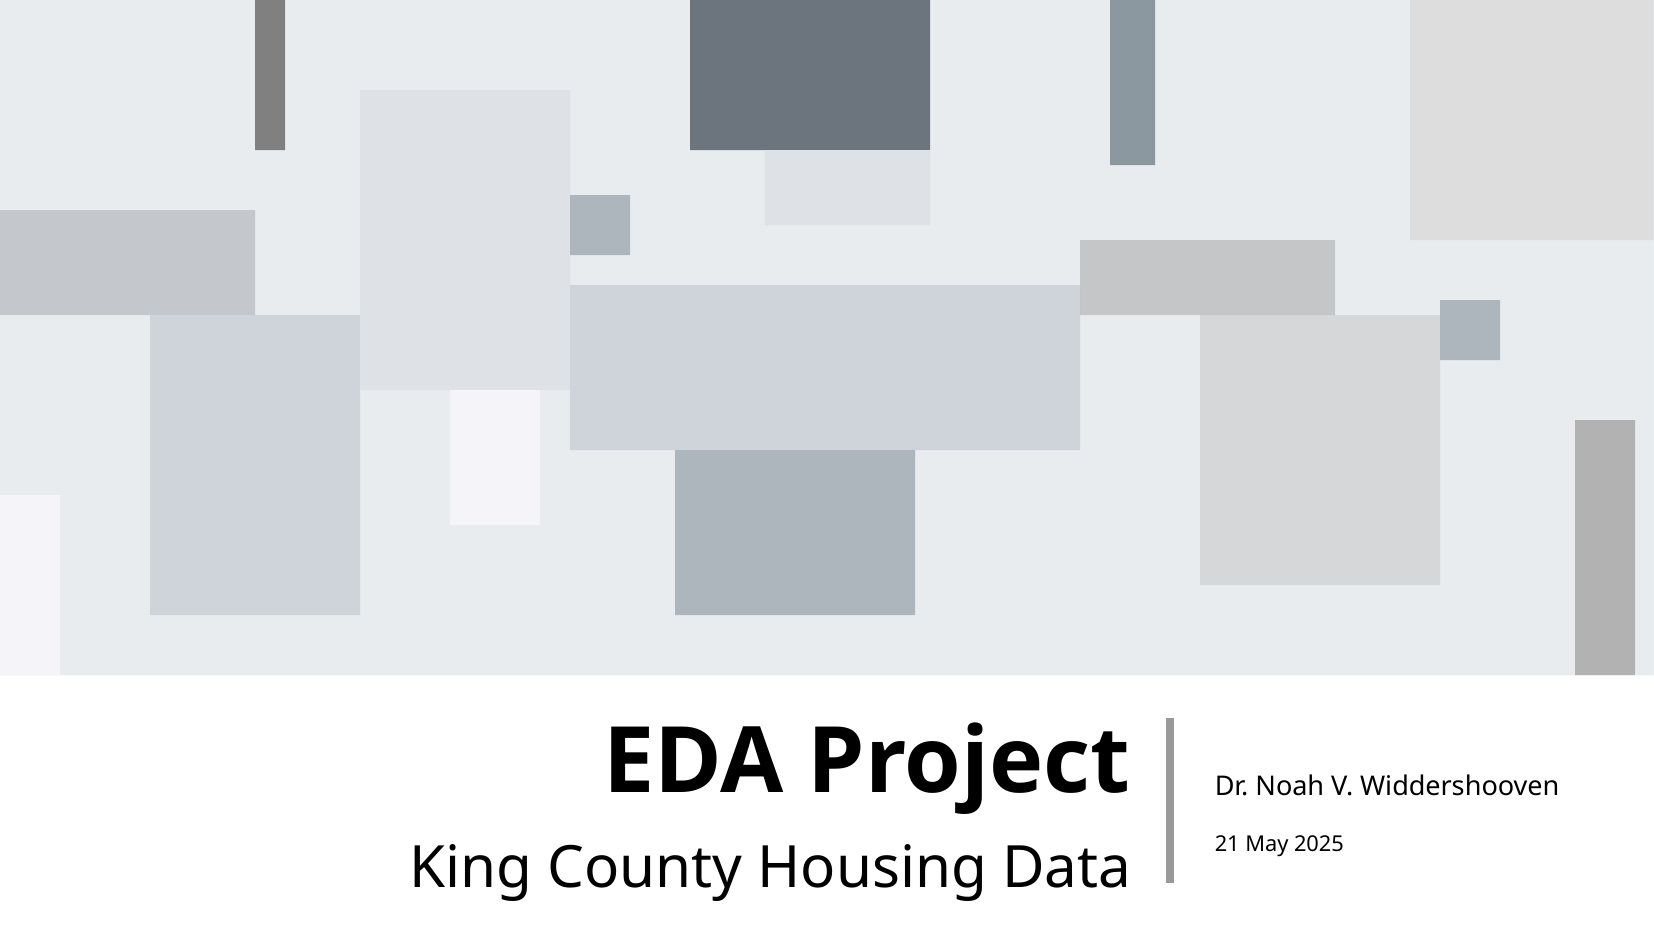

# EDA Project
Dr. Noah V. Widdershooven
21 May 2025
 King County Housing Data